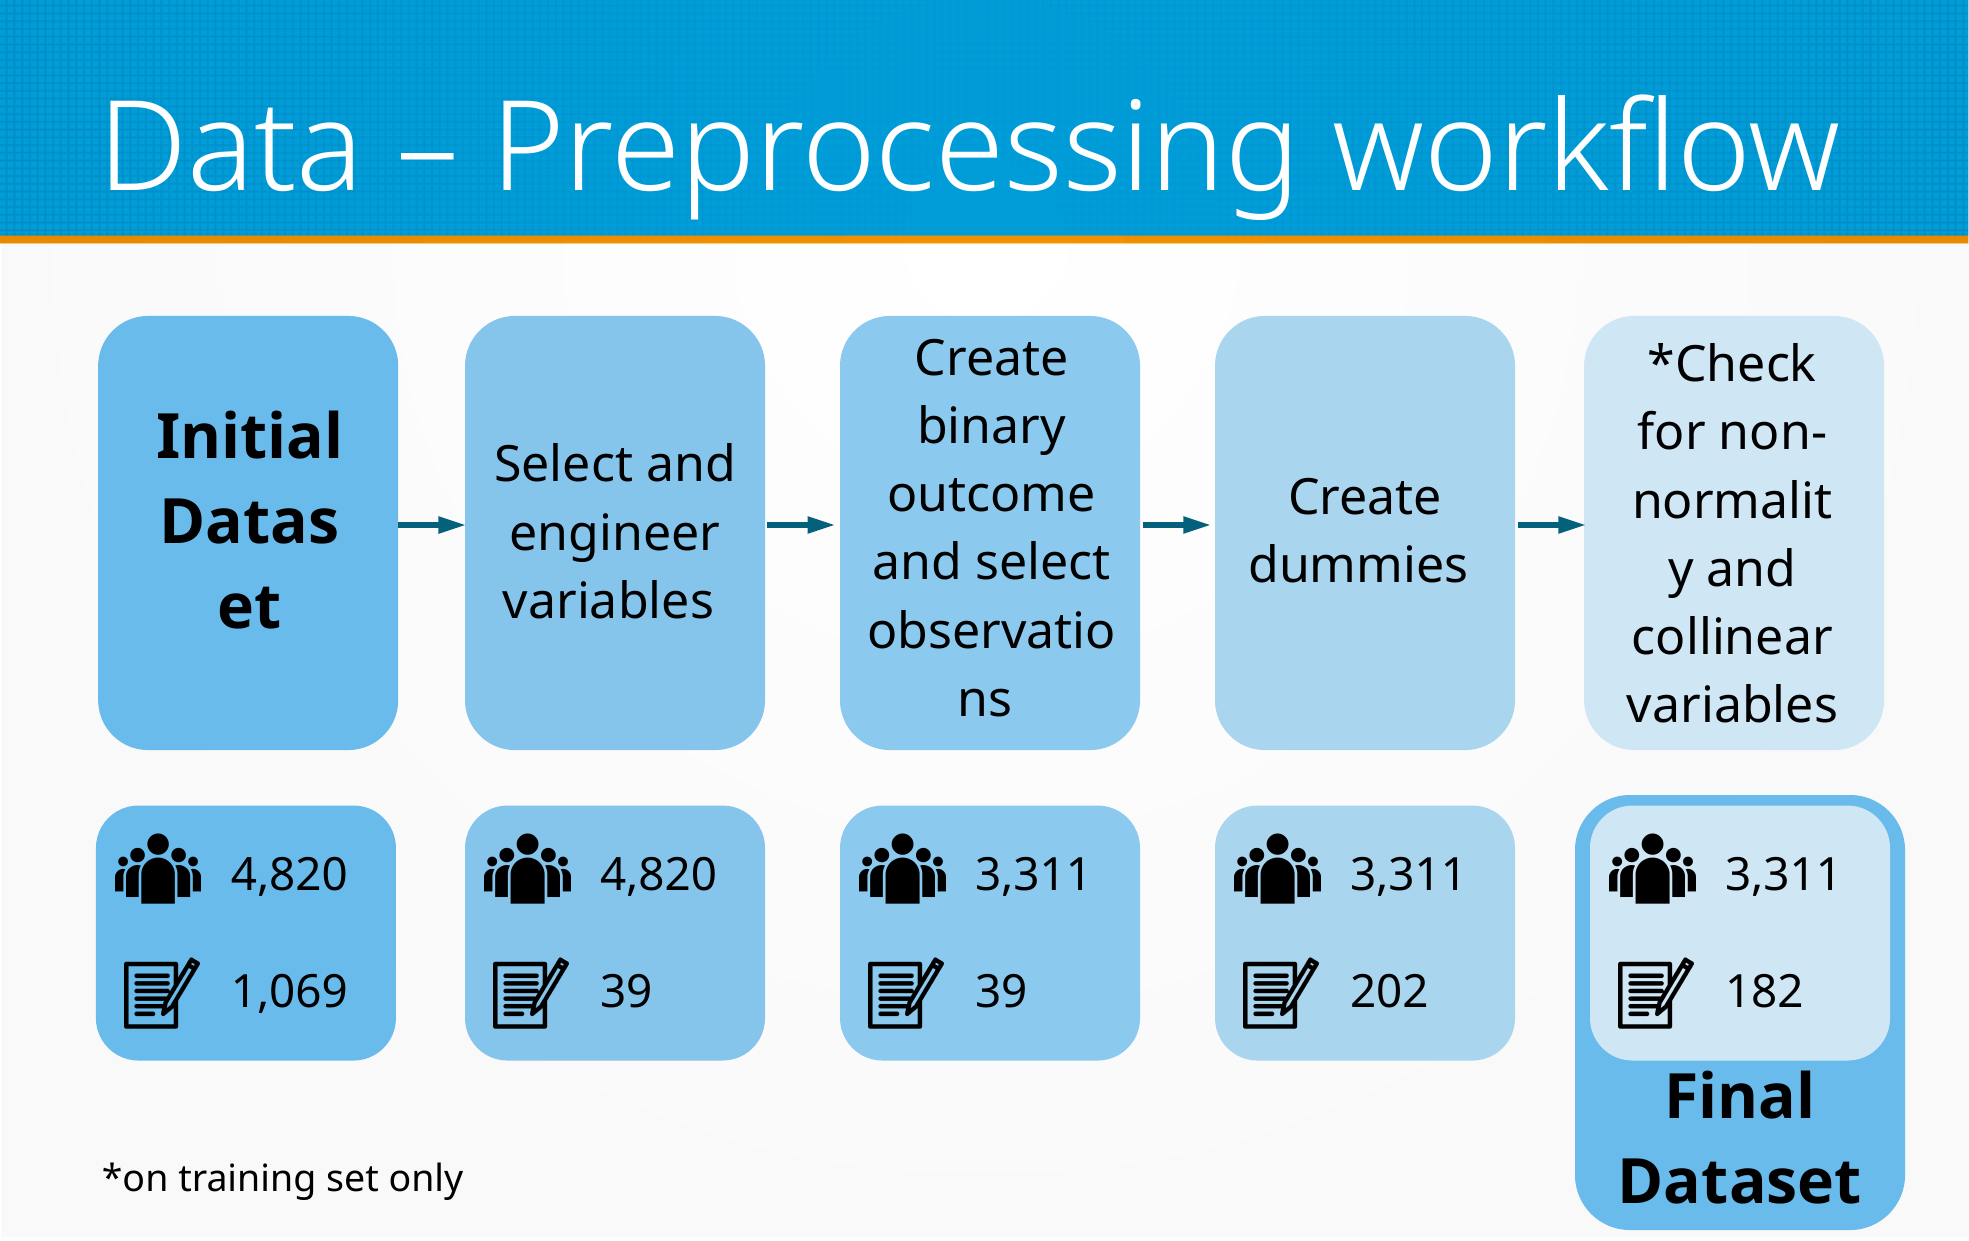

# Data – Preprocessing workflow
Create binary outcome and select observations
Initial Dataset
Select and engineer variables
Create dummies
*Check for non-normality and collinear variables
4,820
1,069
4,820
39
3,311
39
3,311
202
3,311
182
Final Dataset
*on training set only